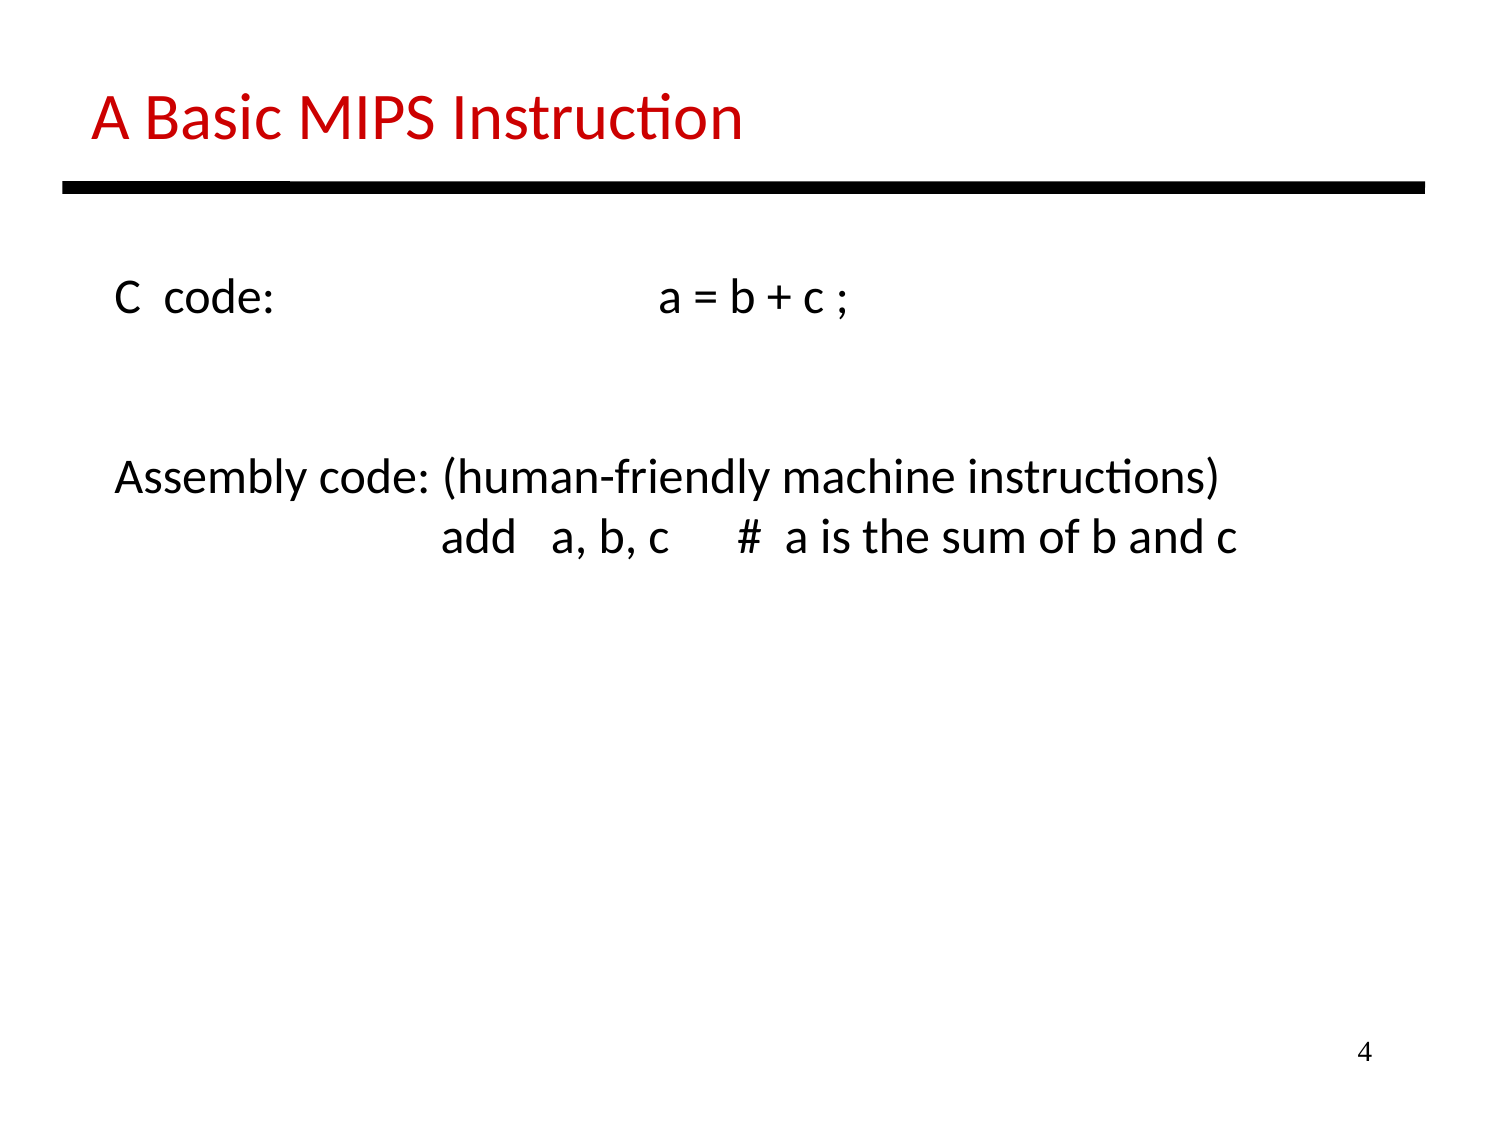

A Basic MIPS Instruction
C code: a = b + c ;
Assembly code: (human-friendly machine instructions)
 add a, b, c # a is the sum of b and c